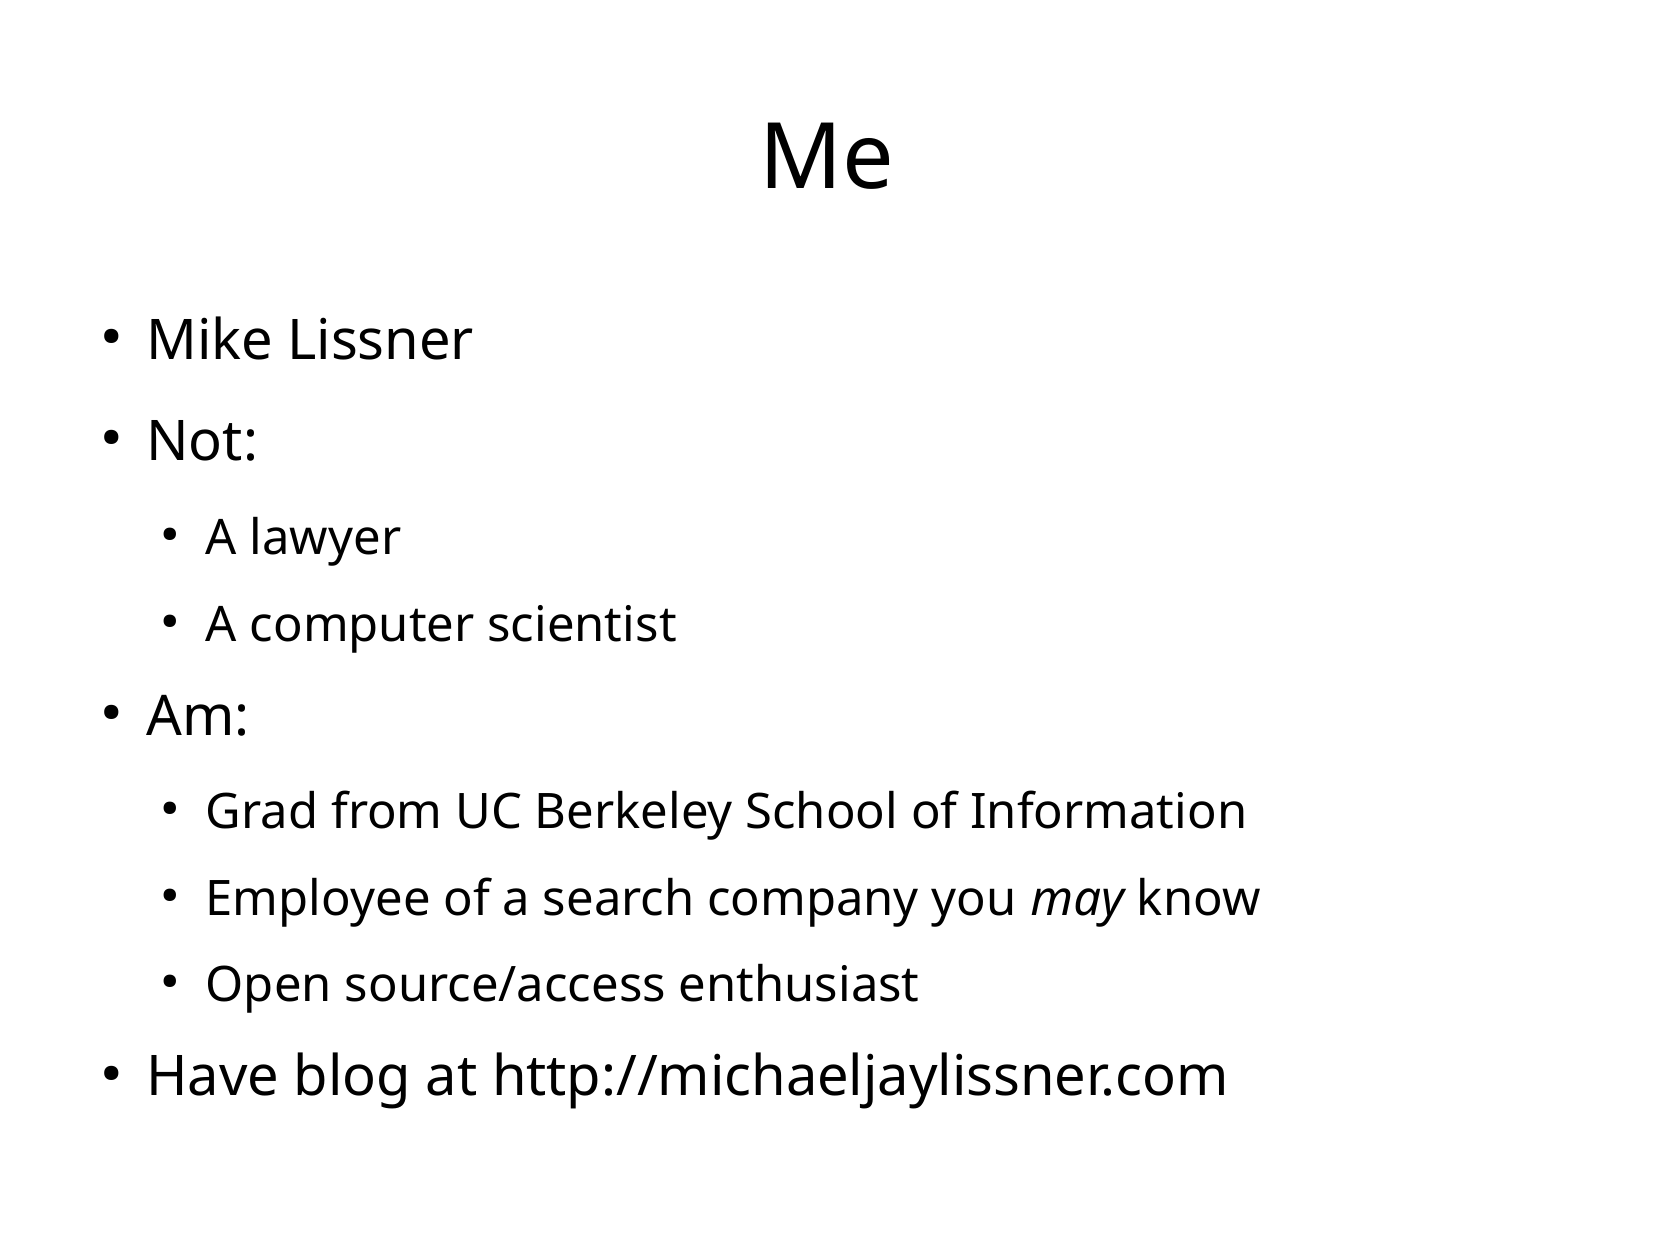

# Me
Mike Lissner
Not:
A lawyer
A computer scientist
Am:
Grad from UC Berkeley School of Information
Employee of a search company you may know
Open source/access enthusiast
Have blog at http://michaeljaylissner.com